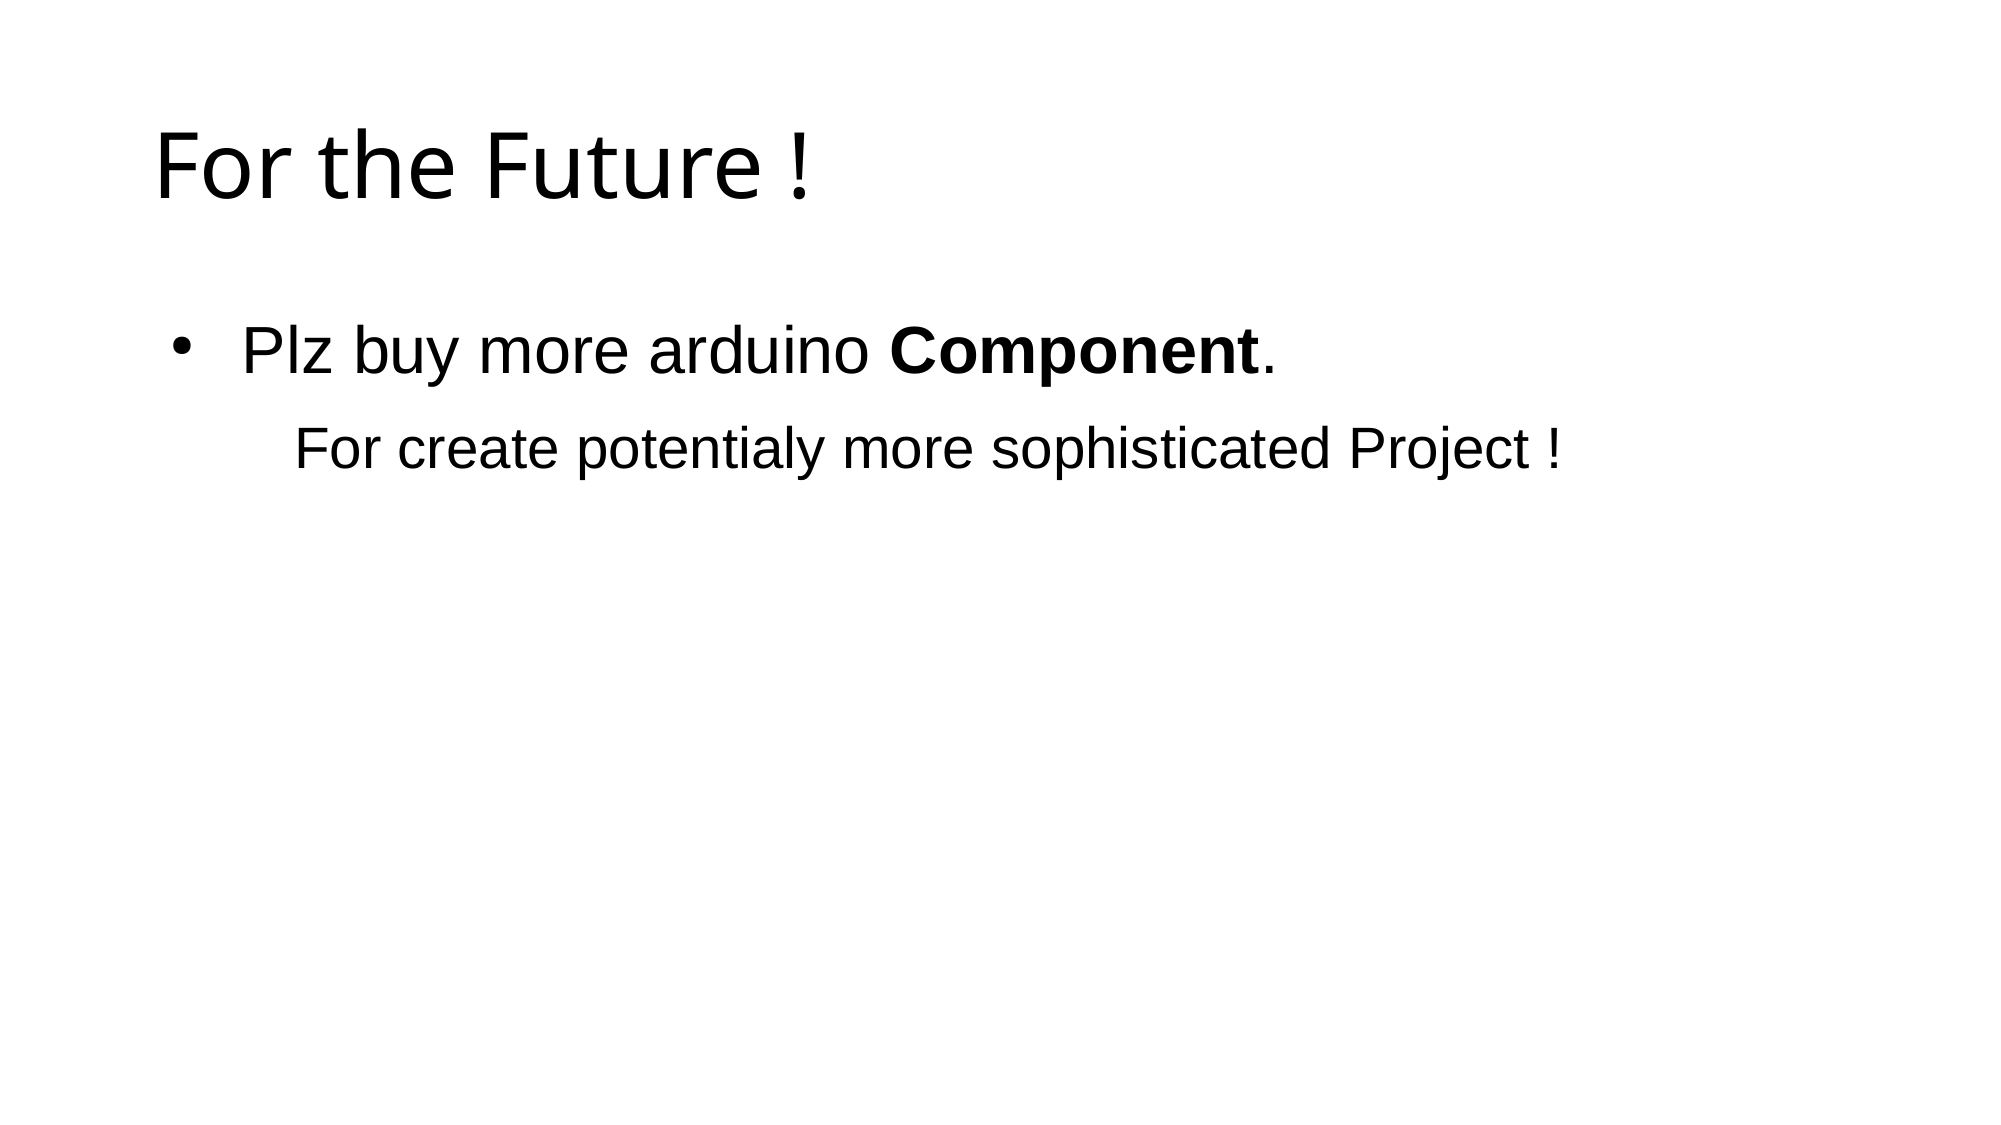

# For the Future !
 Plz buy more arduino Component.
For create potentialy more sophisticated Project !